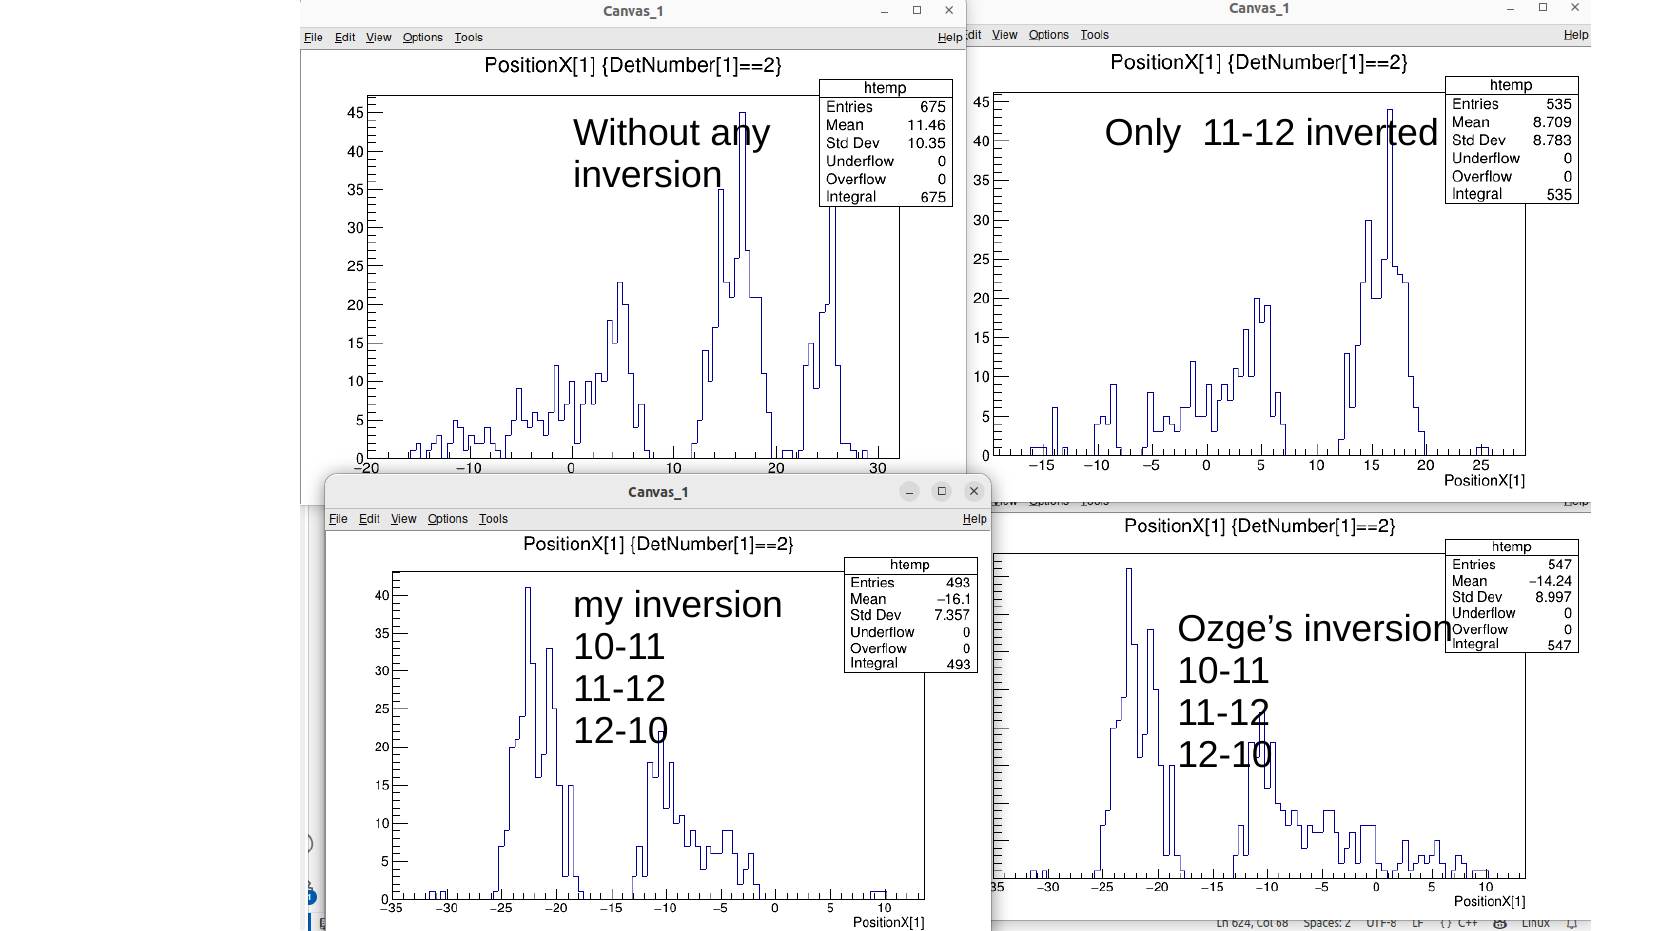

Without any inversion
Only 11-12 inverted
my inversion
10-11
11-12
12-10
Ozge’s inversion
10-11
11-12
12-10